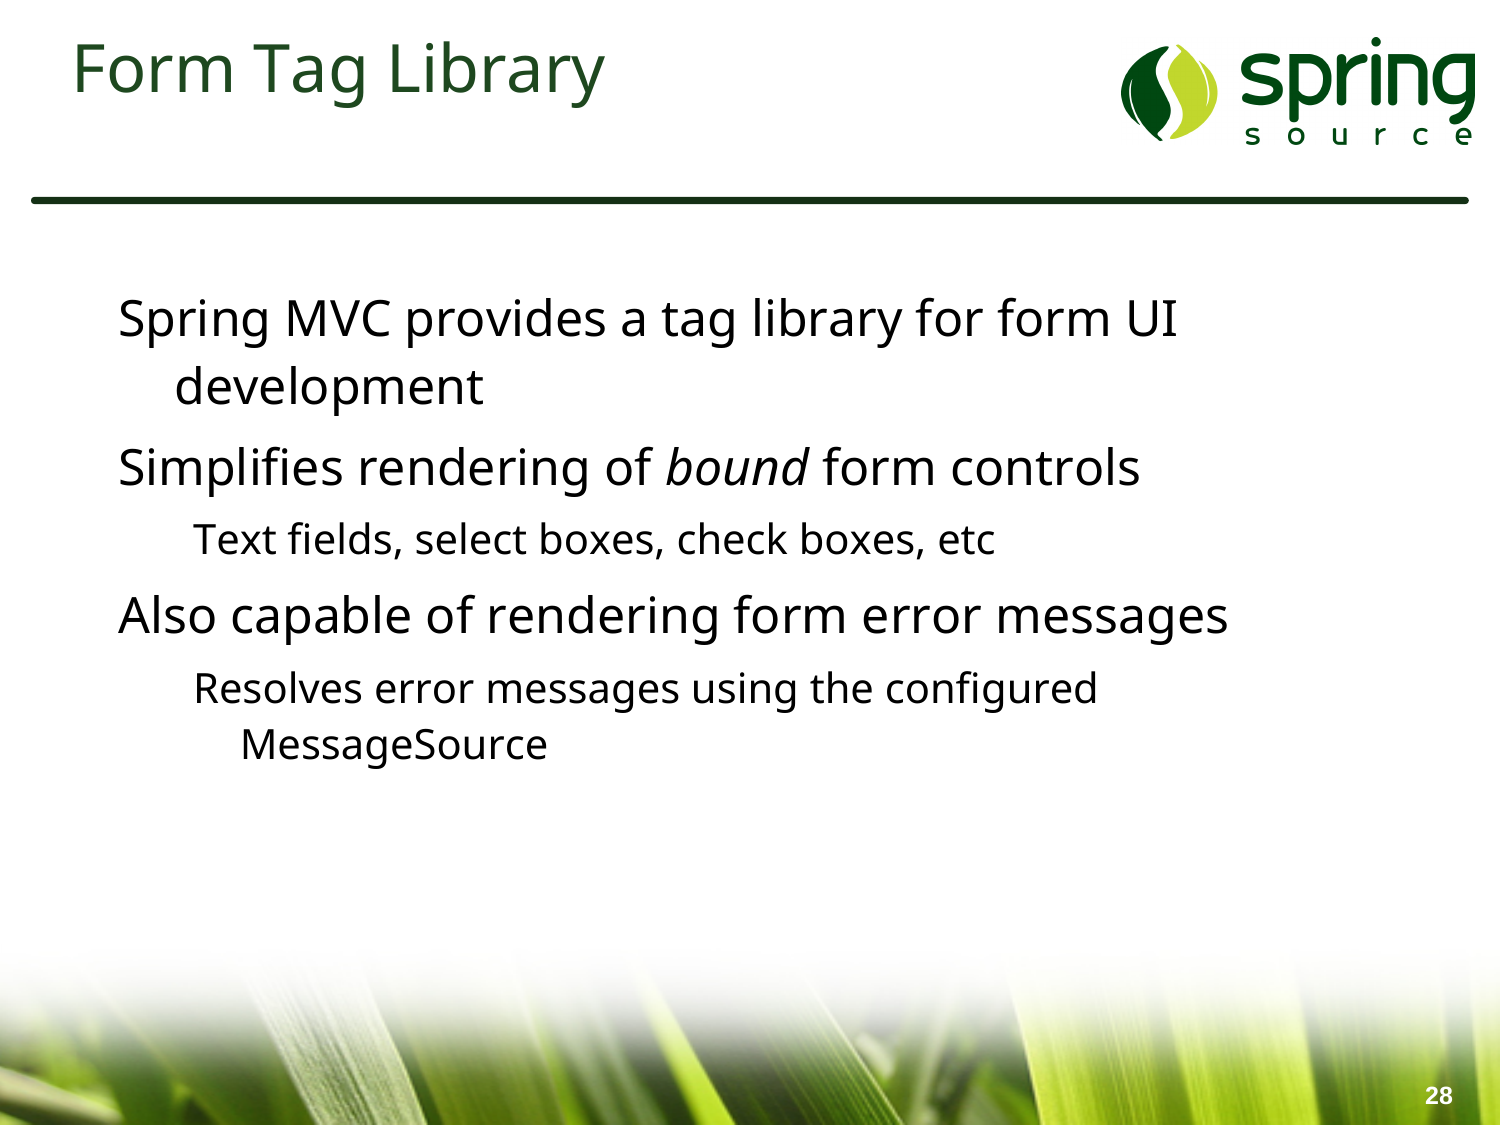

# Form Tag Library
Spring MVC provides a tag library for form UI development
Simplifies rendering of bound form controls
Text fields, select boxes, check boxes, etc
Also capable of rendering form error messages
Resolves error messages using the configured MessageSource